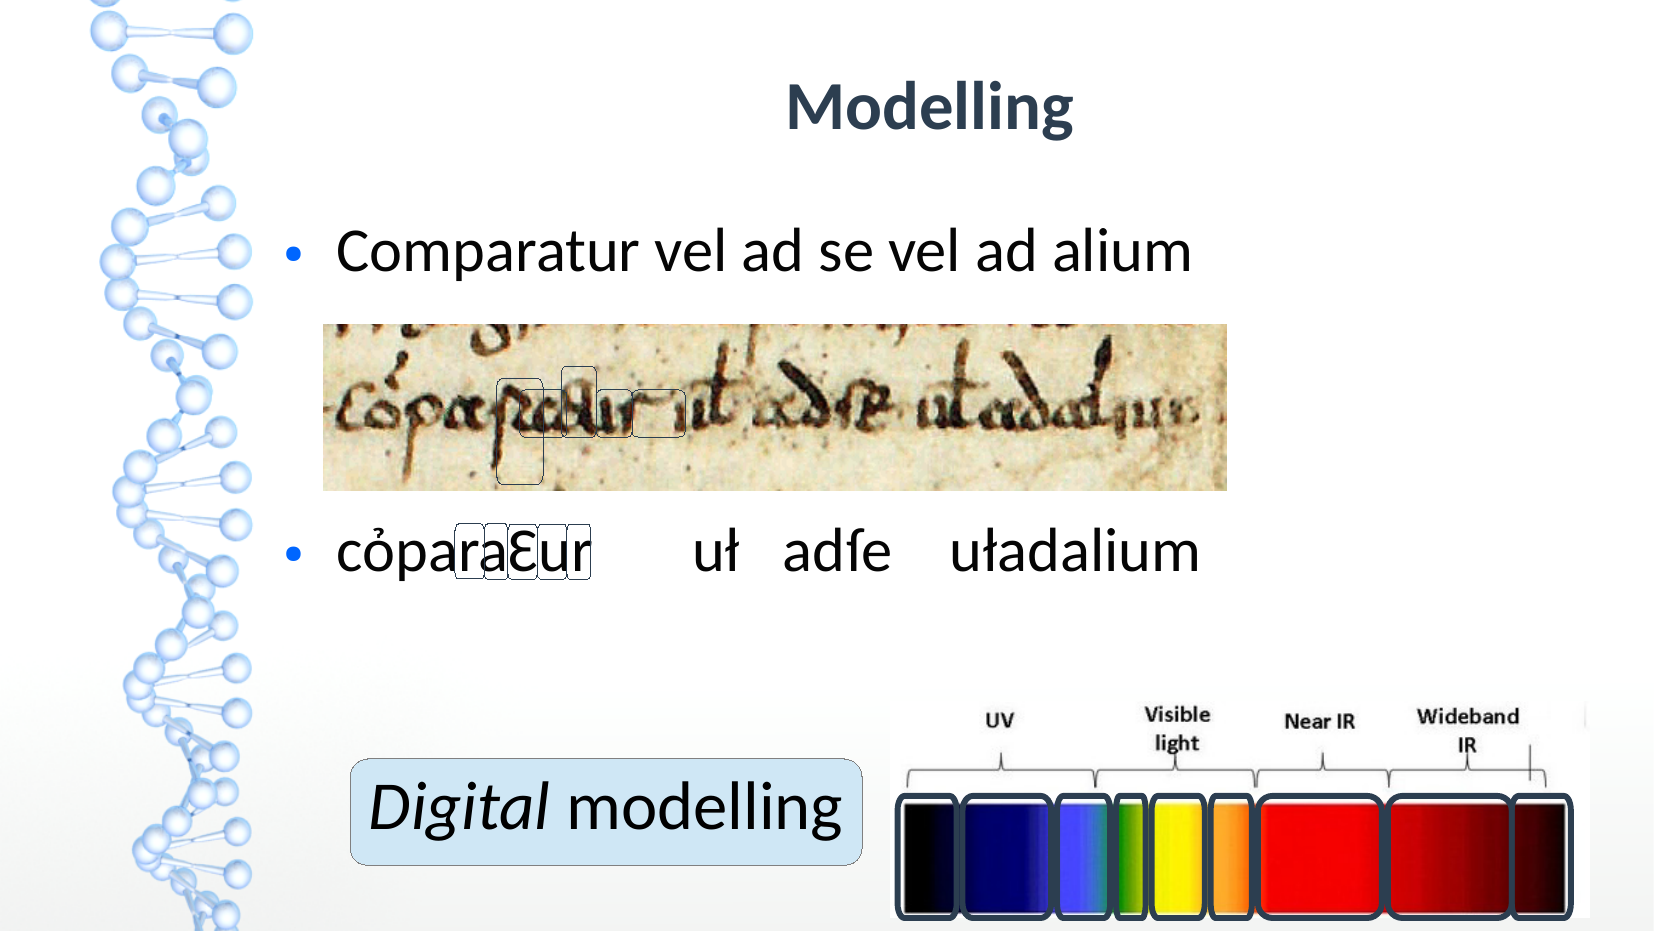

# Modelling
Comparatur vel ad se vel ad alium
cỏparaƐur uł adſe uładalium
Digital modelling